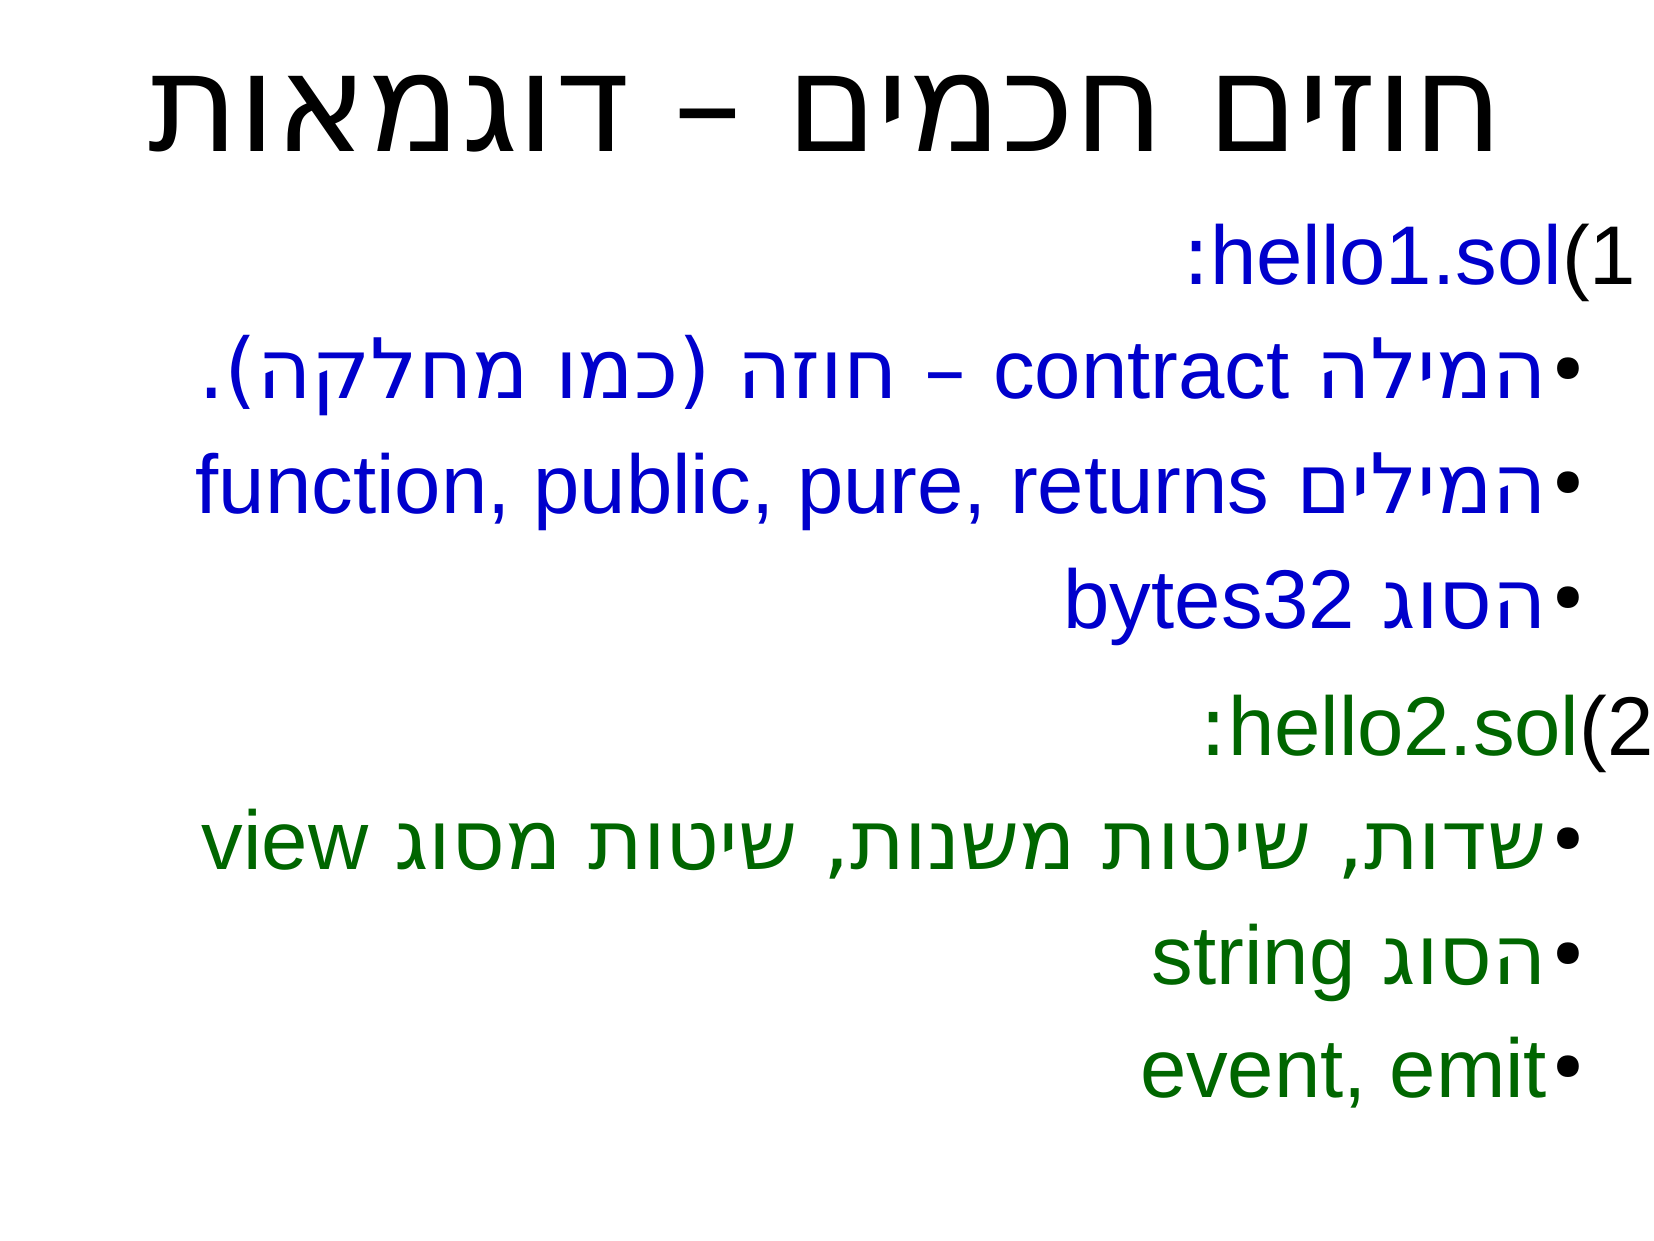

# חוזים חכמים – דוגמאות
hello1.sol:
המילה contract – חוזה (כמו מחלקה).
המילים function, public, pure, returns
הסוג bytes32
hello2.sol:
שדות, שיטות משנות, שיטות מסוג view
הסוג string
event, emit